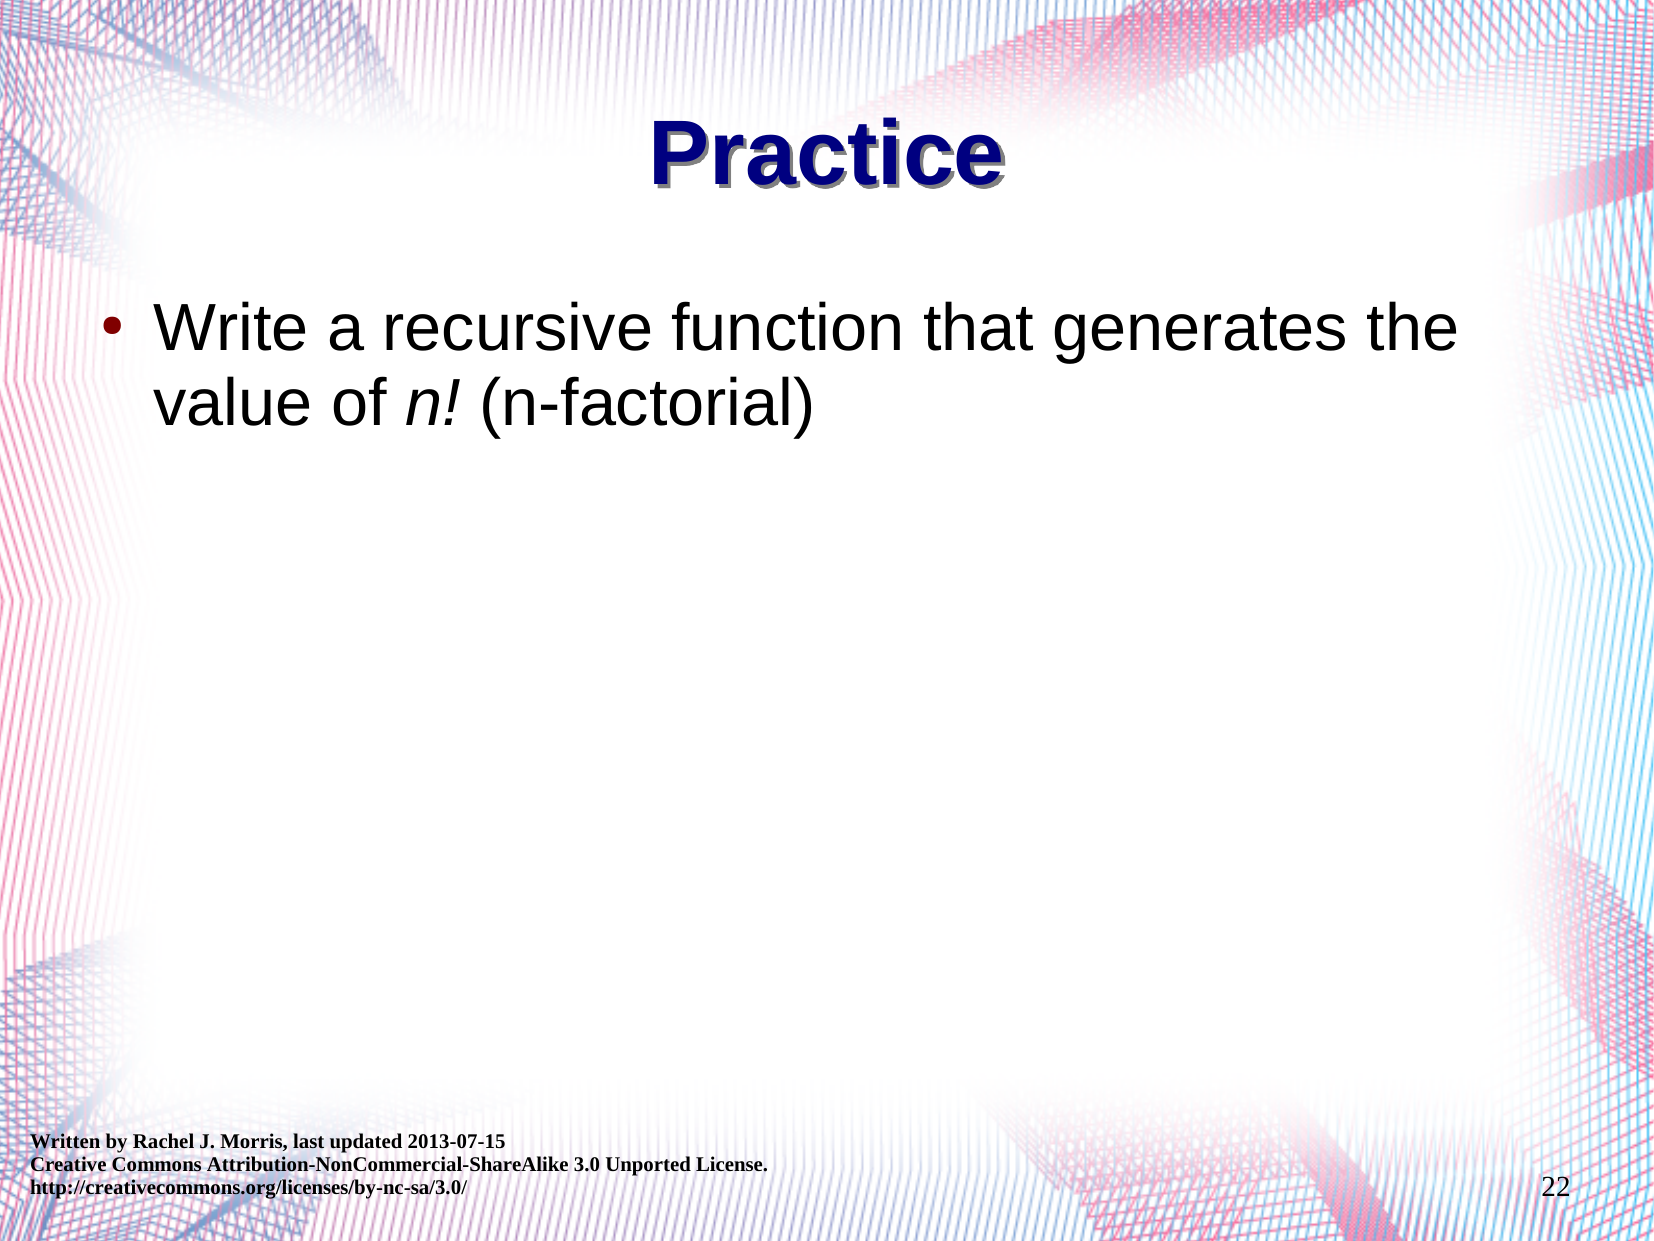

# Practice
Write a recursive function that generates the value of n! (n-factorial)
22